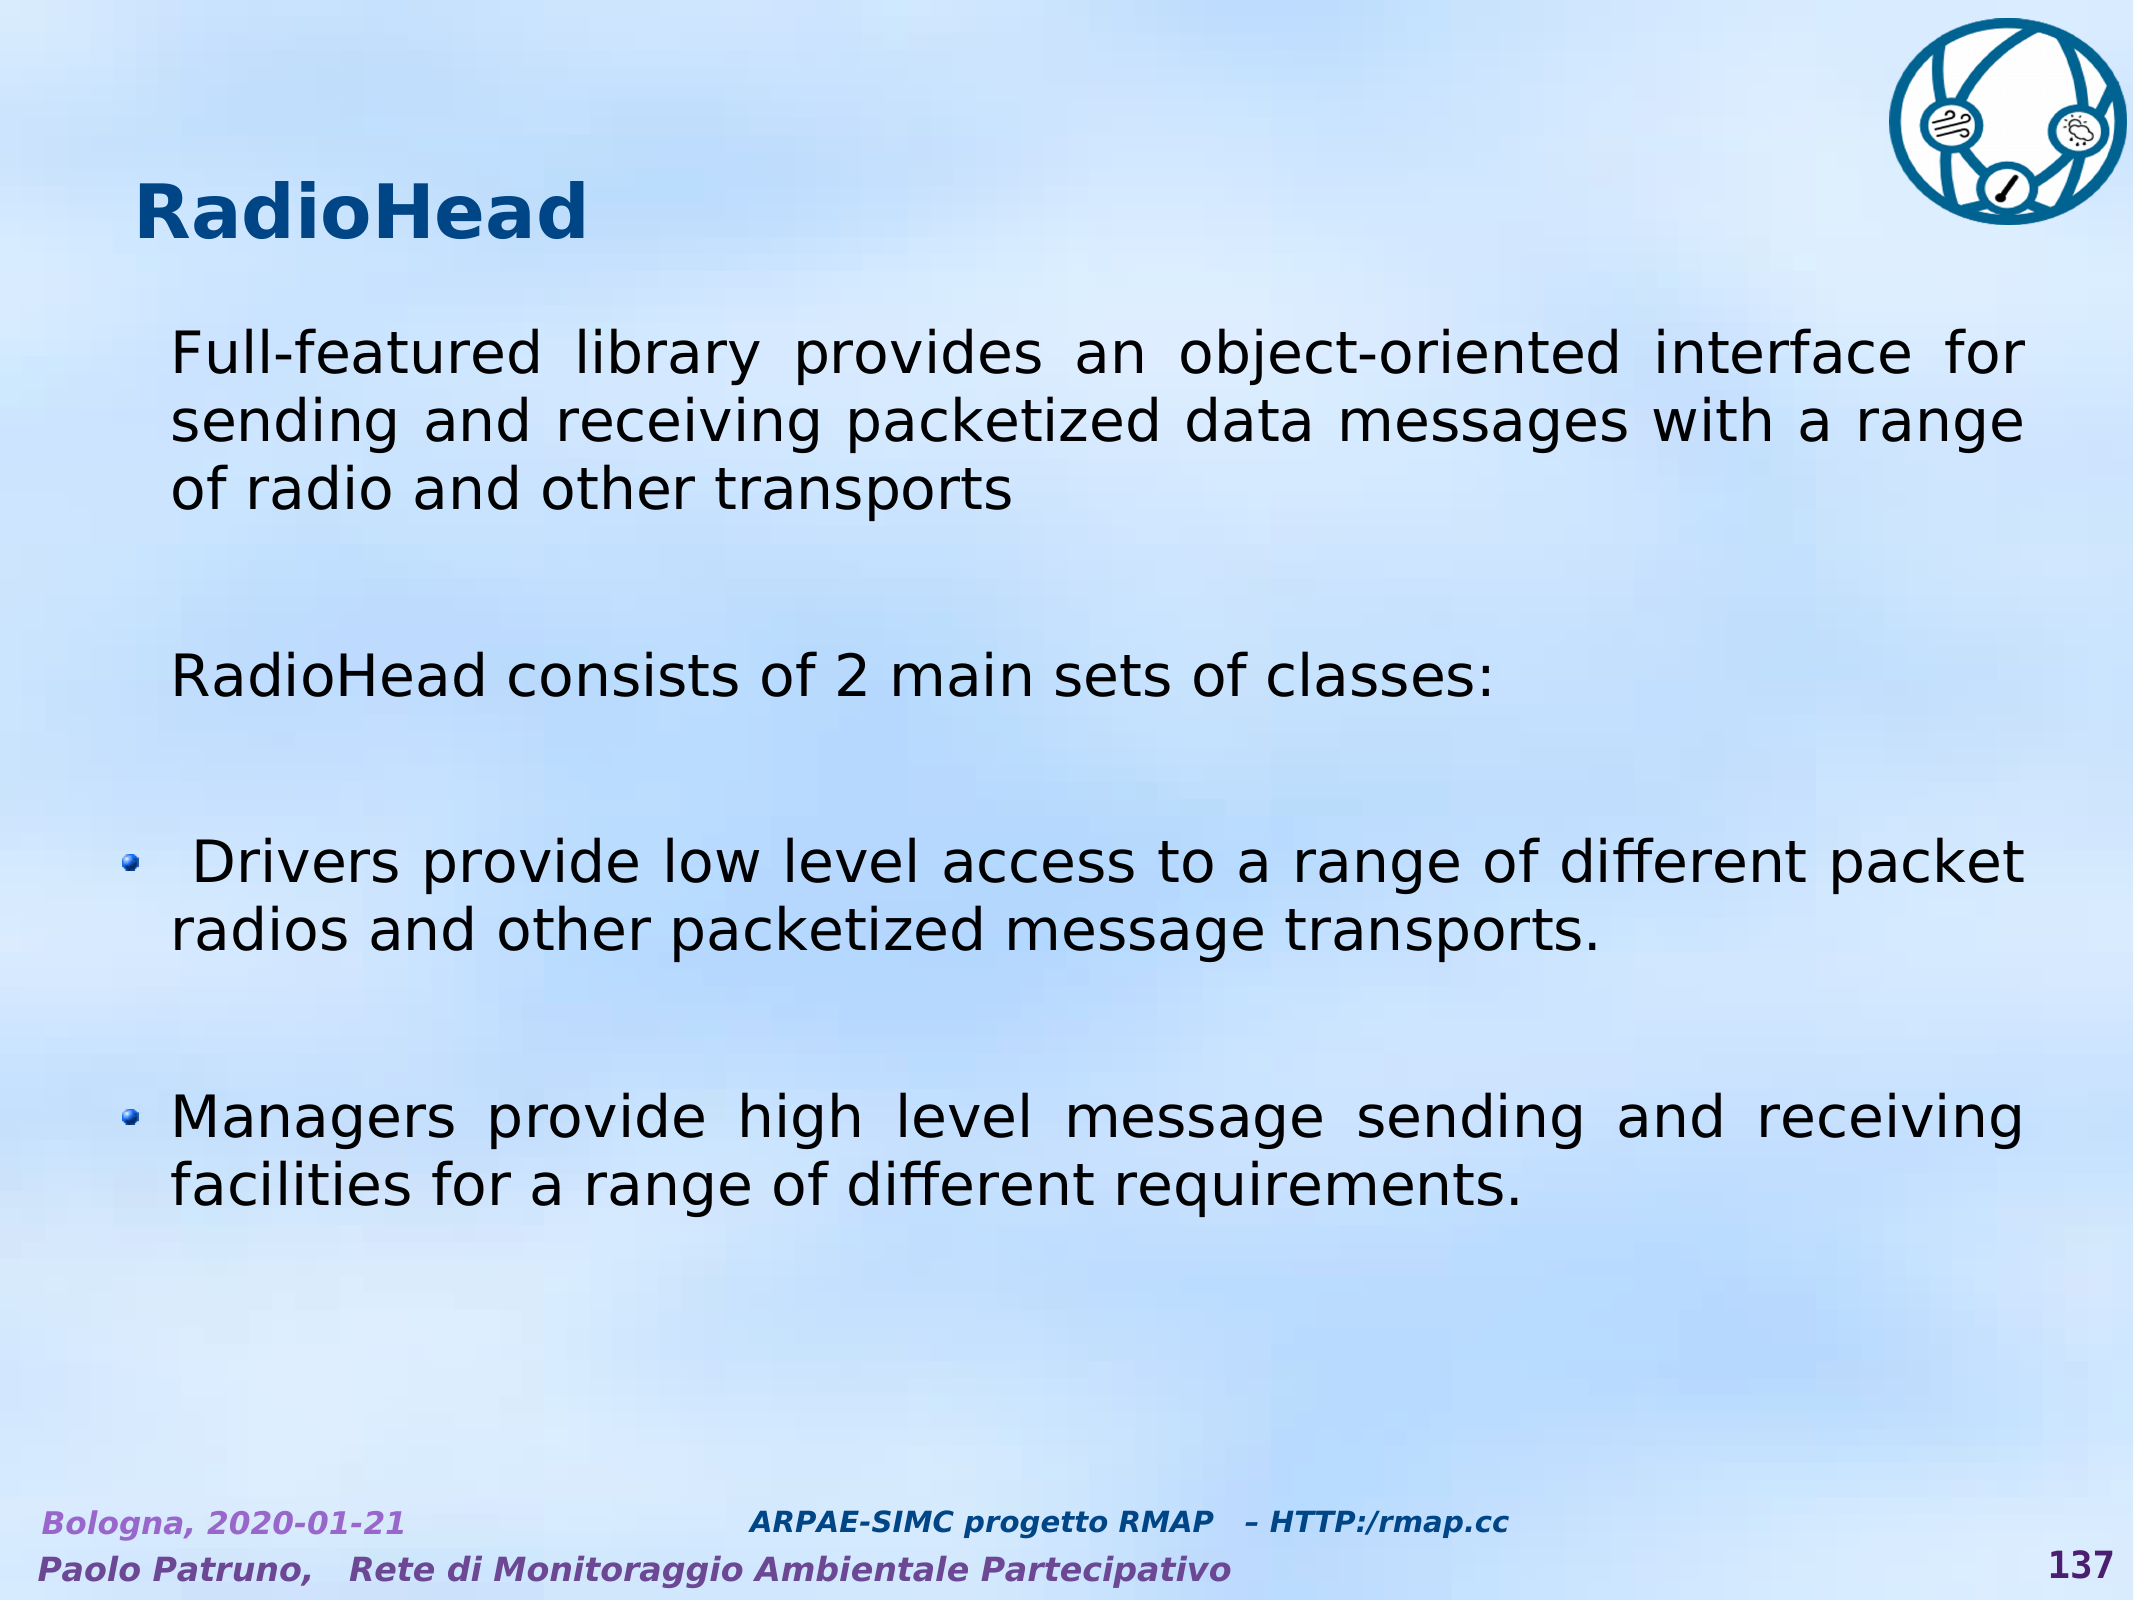

# RadioHead
Full-featured library provides an object-oriented interface for sending and receiving packetized data messages with a range of radio and other transports
RadioHead consists of 2 main sets of classes:
 Drivers provide low level access to a range of different packet radios and other packetized message transports.
Managers provide high level message sending and receiving facilities for a range of different requirements.